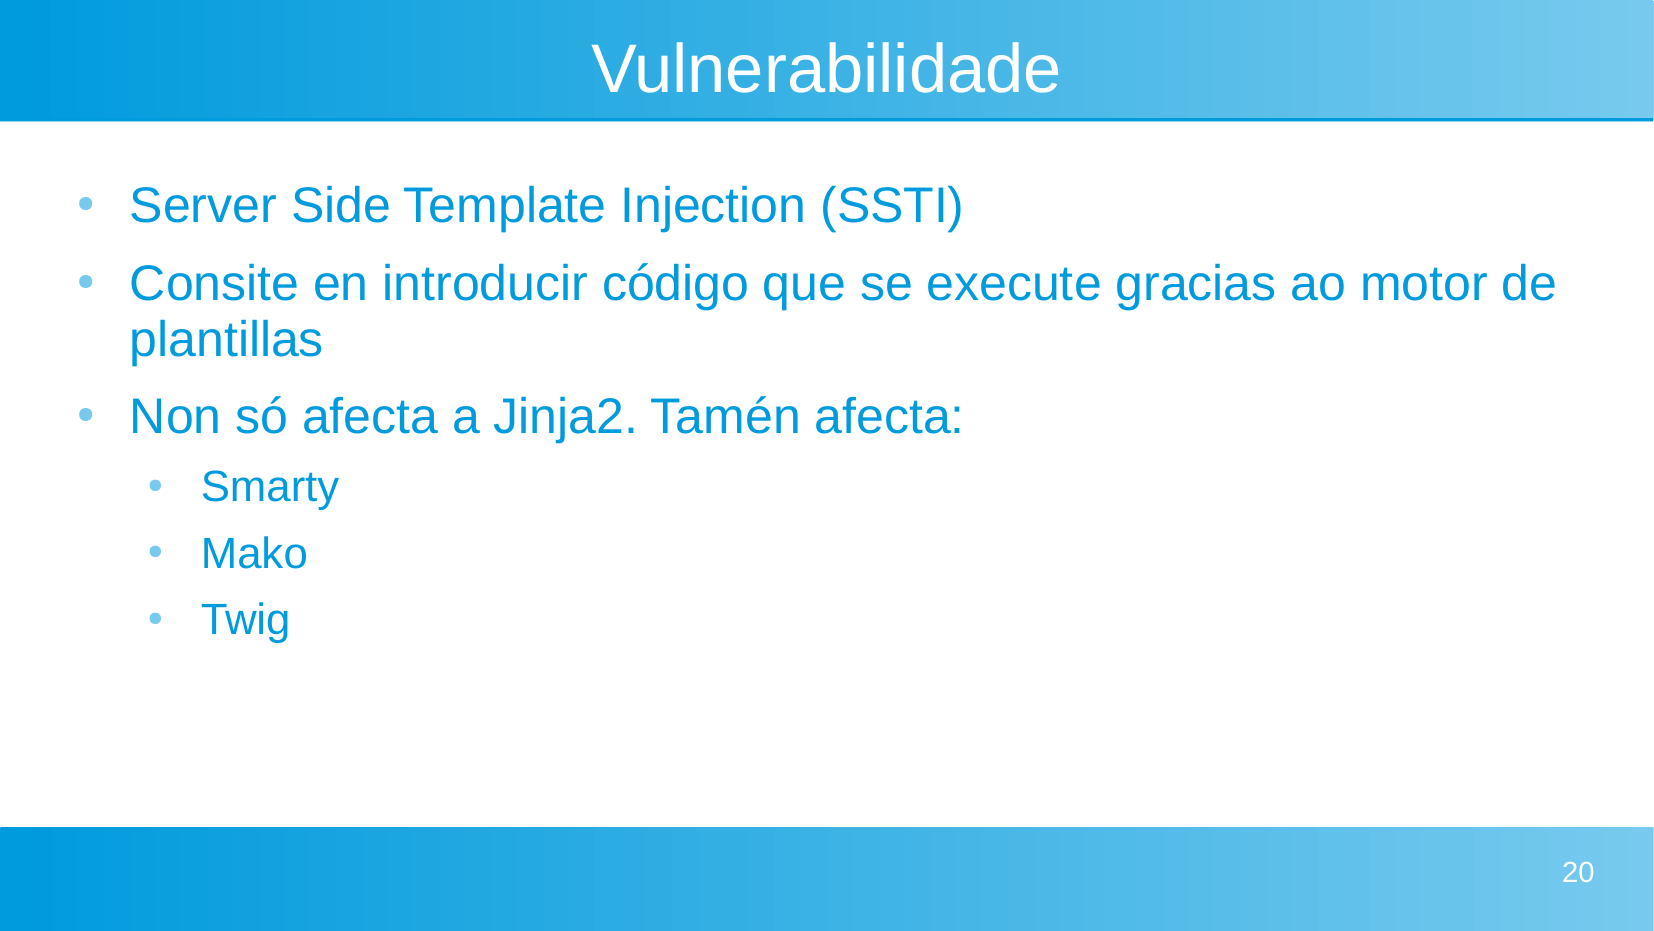

# Vulnerabilidade
Server Side Template Injection (SSTI)
Consite en introducir código que se execute gracias ao motor de plantillas
Non só afecta a Jinja2. Tamén afecta:
Smarty
Mako
Twig
20